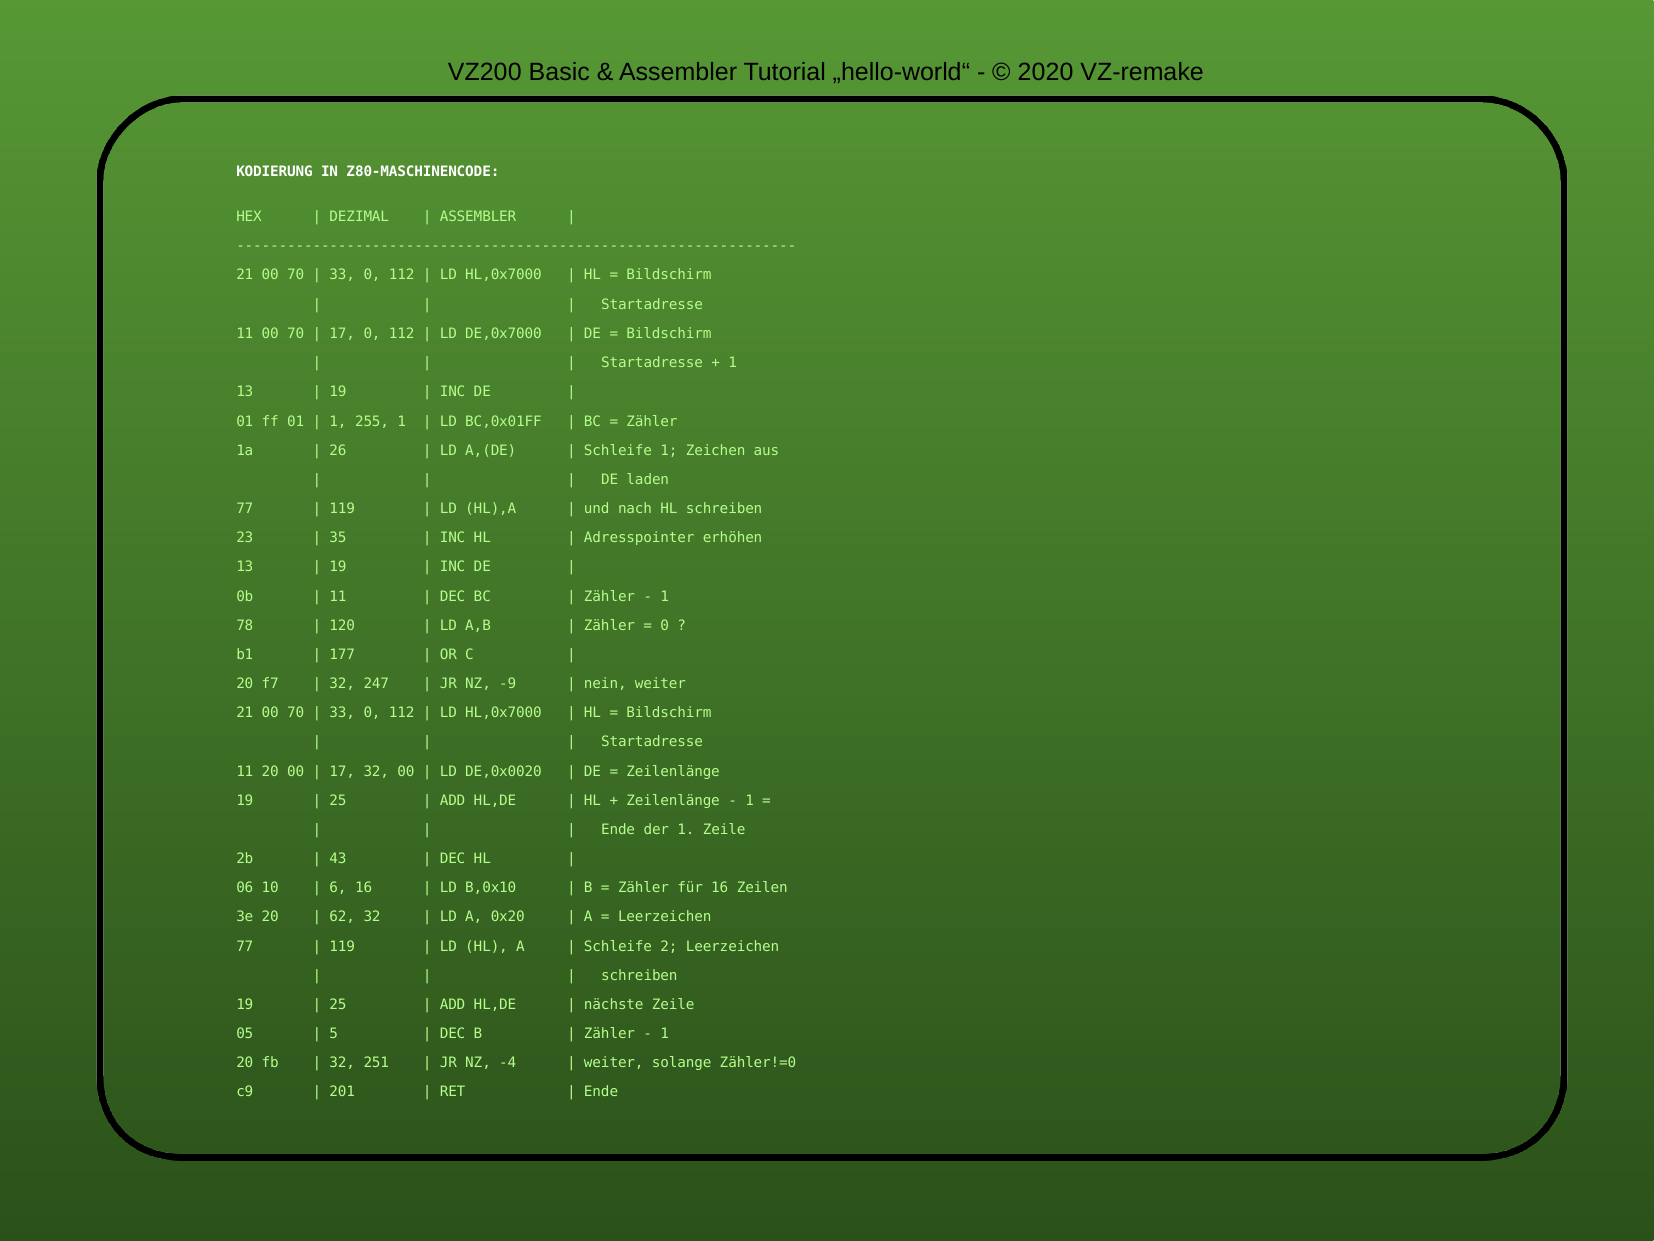

# VZ200 Basic & Assembler Tutorial „hello-world“ - © 2020 VZ-remake
KODIERUNG IN Z80-MASCHINENCODE:
HEX | DEZIMAL | ASSEMBLER |
------------------------------------------------------------------
21 00 70 | 33, 0, 112 | LD HL,0x7000 | HL = Bildschirm
 | | | Startadresse
11 00 70 | 17, 0, 112 | LD DE,0x7000 | DE = Bildschirm
 | | | Startadresse + 1
13 | 19 | INC DE |
01 ff 01 | 1, 255, 1 | LD BC,0x01FF | BC = Zähler
1a | 26 | LD A,(DE) | Schleife 1; Zeichen aus
 | | | DE laden
77 | 119 | LD (HL),A | und nach HL schreiben
23 | 35 | INC HL | Adresspointer erhöhen
13 | 19 | INC DE |
0b | 11 | DEC BC | Zähler - 1
78 | 120 | LD A,B | Zähler = 0 ?
b1 | 177 | OR C |
20 f7 | 32, 247 | JR NZ, -9 | nein, weiter
21 00 70 | 33, 0, 112 | LD HL,0x7000 | HL = Bildschirm
 | | | Startadresse
11 20 00 | 17, 32, 00 | LD DE,0x0020 | DE = Zeilenlänge
19 | 25 | ADD HL,DE | HL + Zeilenlänge - 1 =
 | | | Ende der 1. Zeile
2b | 43 | DEC HL |
06 10 | 6, 16 | LD B,0x10 | B = Zähler für 16 Zeilen
3e 20 | 62, 32 | LD A, 0x20 | A = Leerzeichen
77 | 119 | LD (HL), A | Schleife 2; Leerzeichen
 | | | schreiben
19 | 25 | ADD HL,DE | nächste Zeile
05 | 5 | DEC B | Zähler - 1
20 fb | 32, 251 | JR NZ, -4 | weiter, solange Zähler!=0
c9 | 201 | RET | Ende